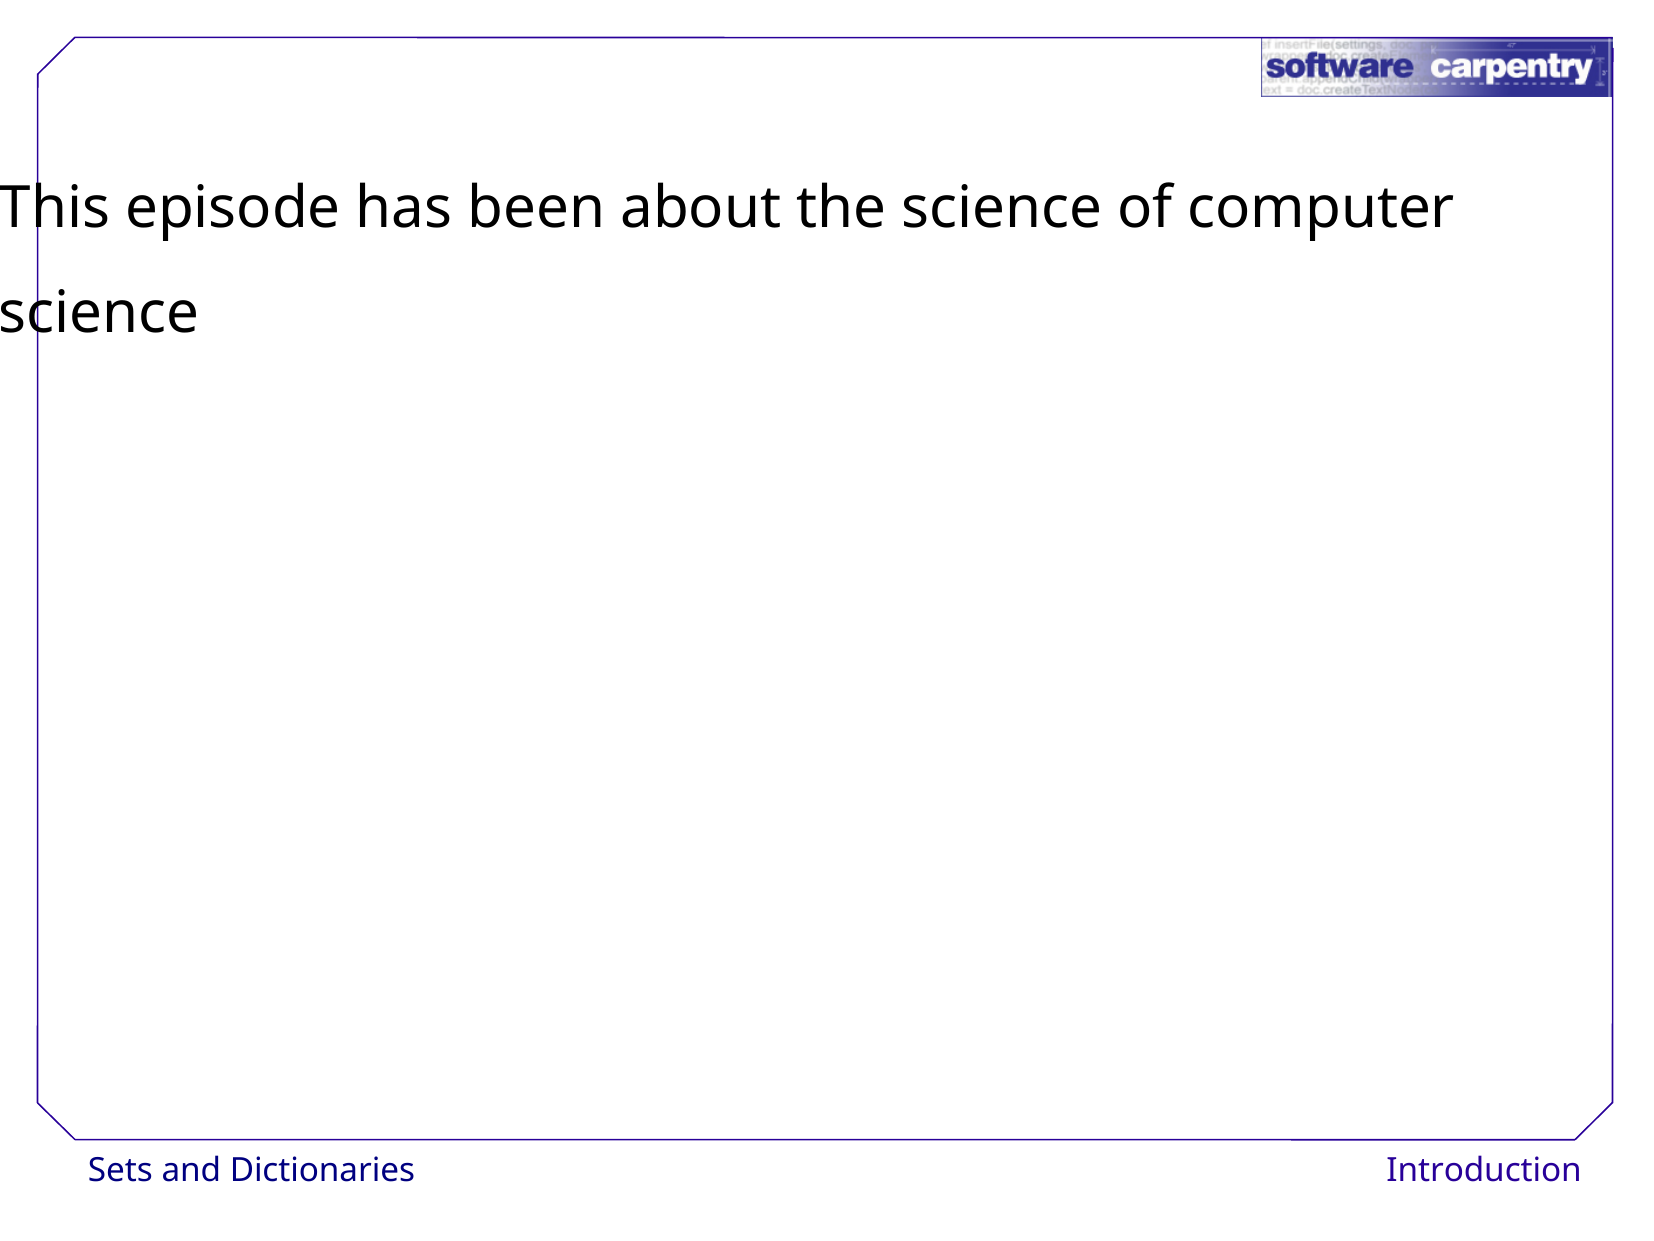

This episode has been about the science of computer
science